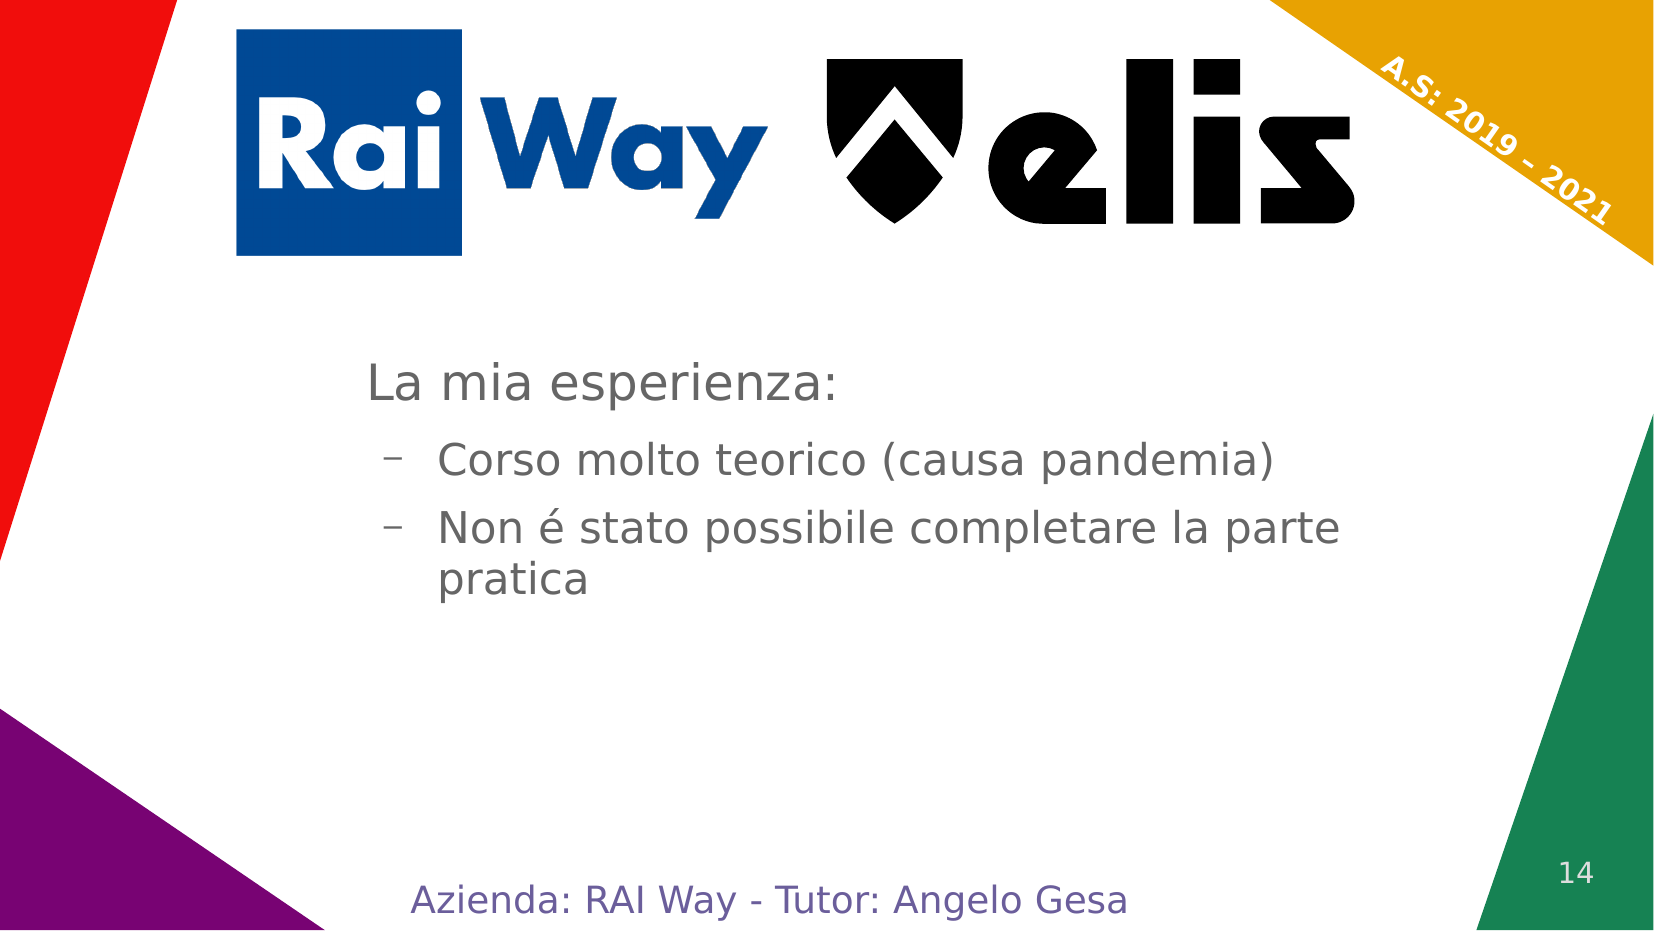

A.S: 2019 – 2021
# La mia esperienza:
Corso molto teorico (causa pandemia)
Non é stato possibile completare la parte pratica
14
Azienda: RAI Way - Tutor: Angelo Gesa